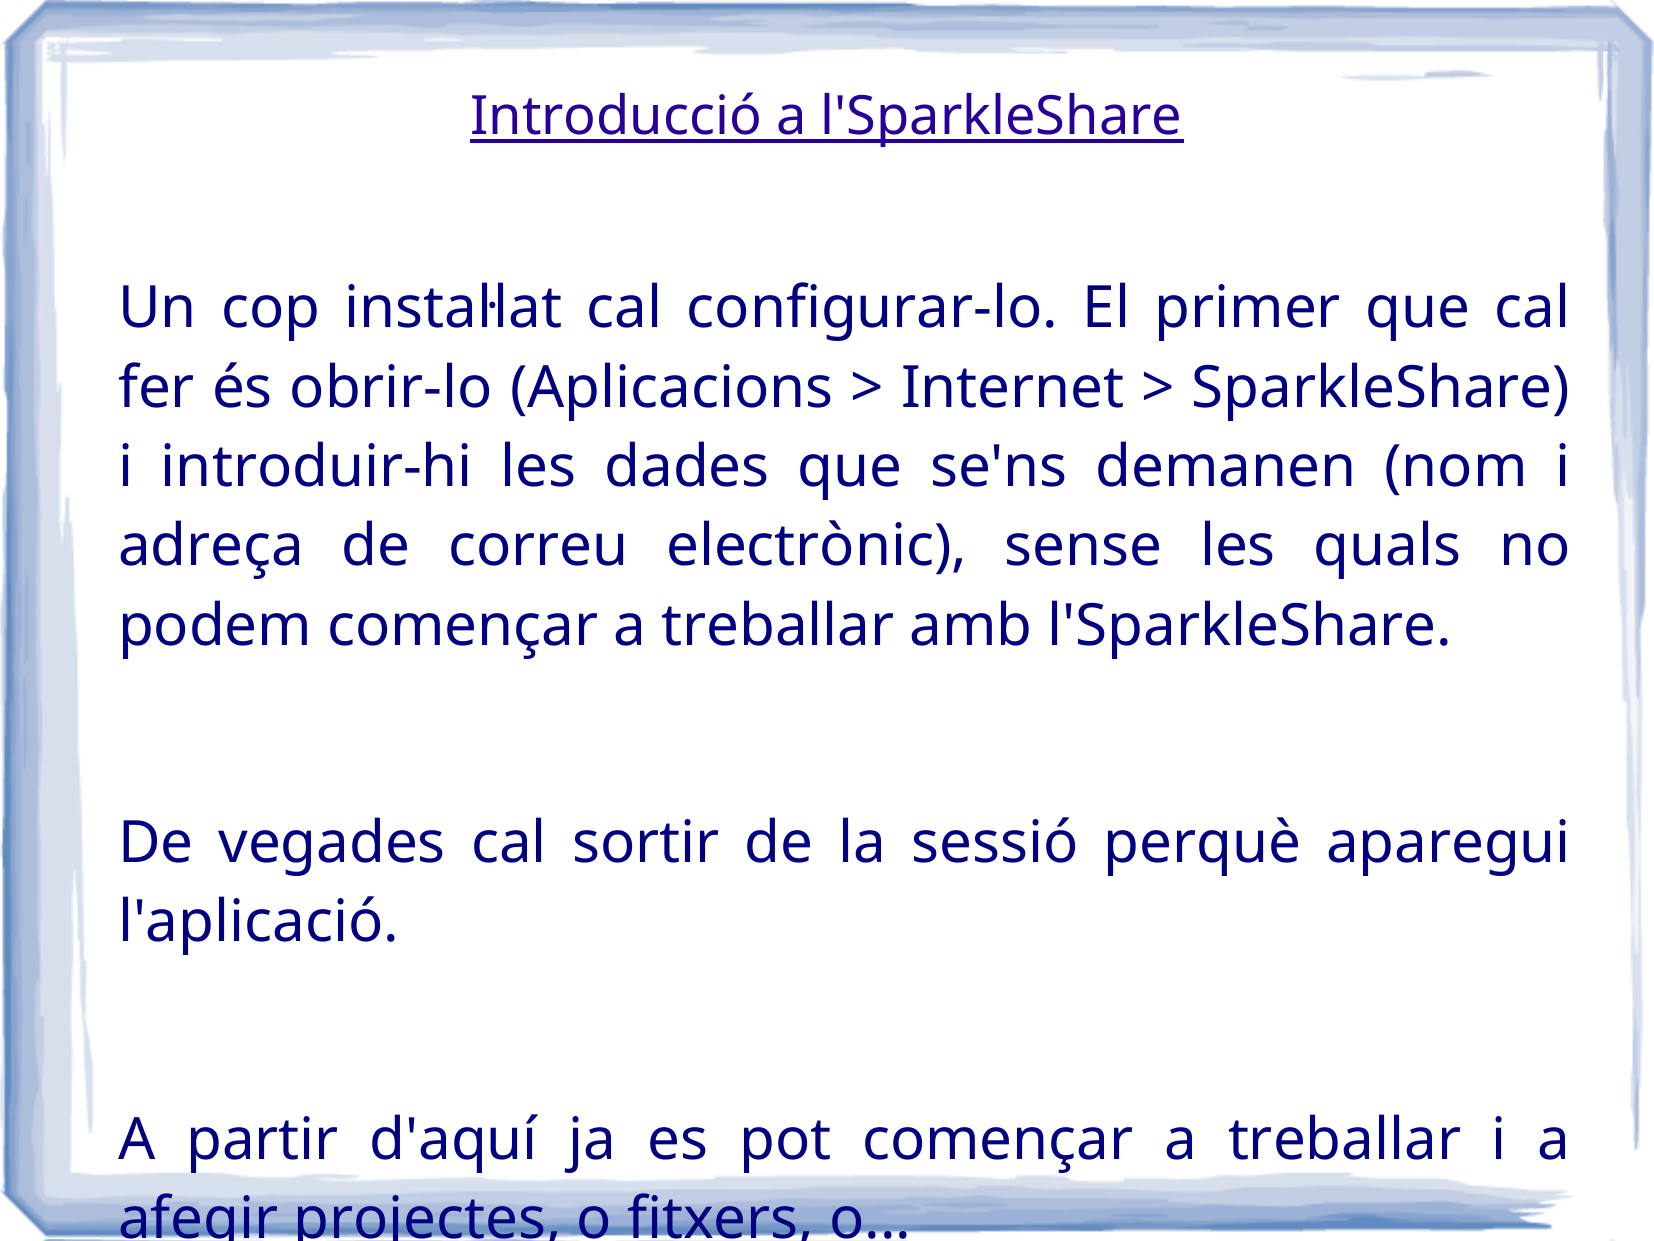

# Introducció a l'SparkleShare
Un cop instal·lat cal configurar-lo. El primer que cal fer és obrir-lo (Aplicacions > Internet > SparkleShare) i introduir-hi les dades que se'ns demanen (nom i adreça de correu electrònic), sense les quals no podem començar a treballar amb l'SparkleShare.
De vegades cal sortir de la sessió perquè aparegui l'aplicació.
A partir d'aquí ja es pot començar a treballar i a afegir projectes, o fitxers, o...